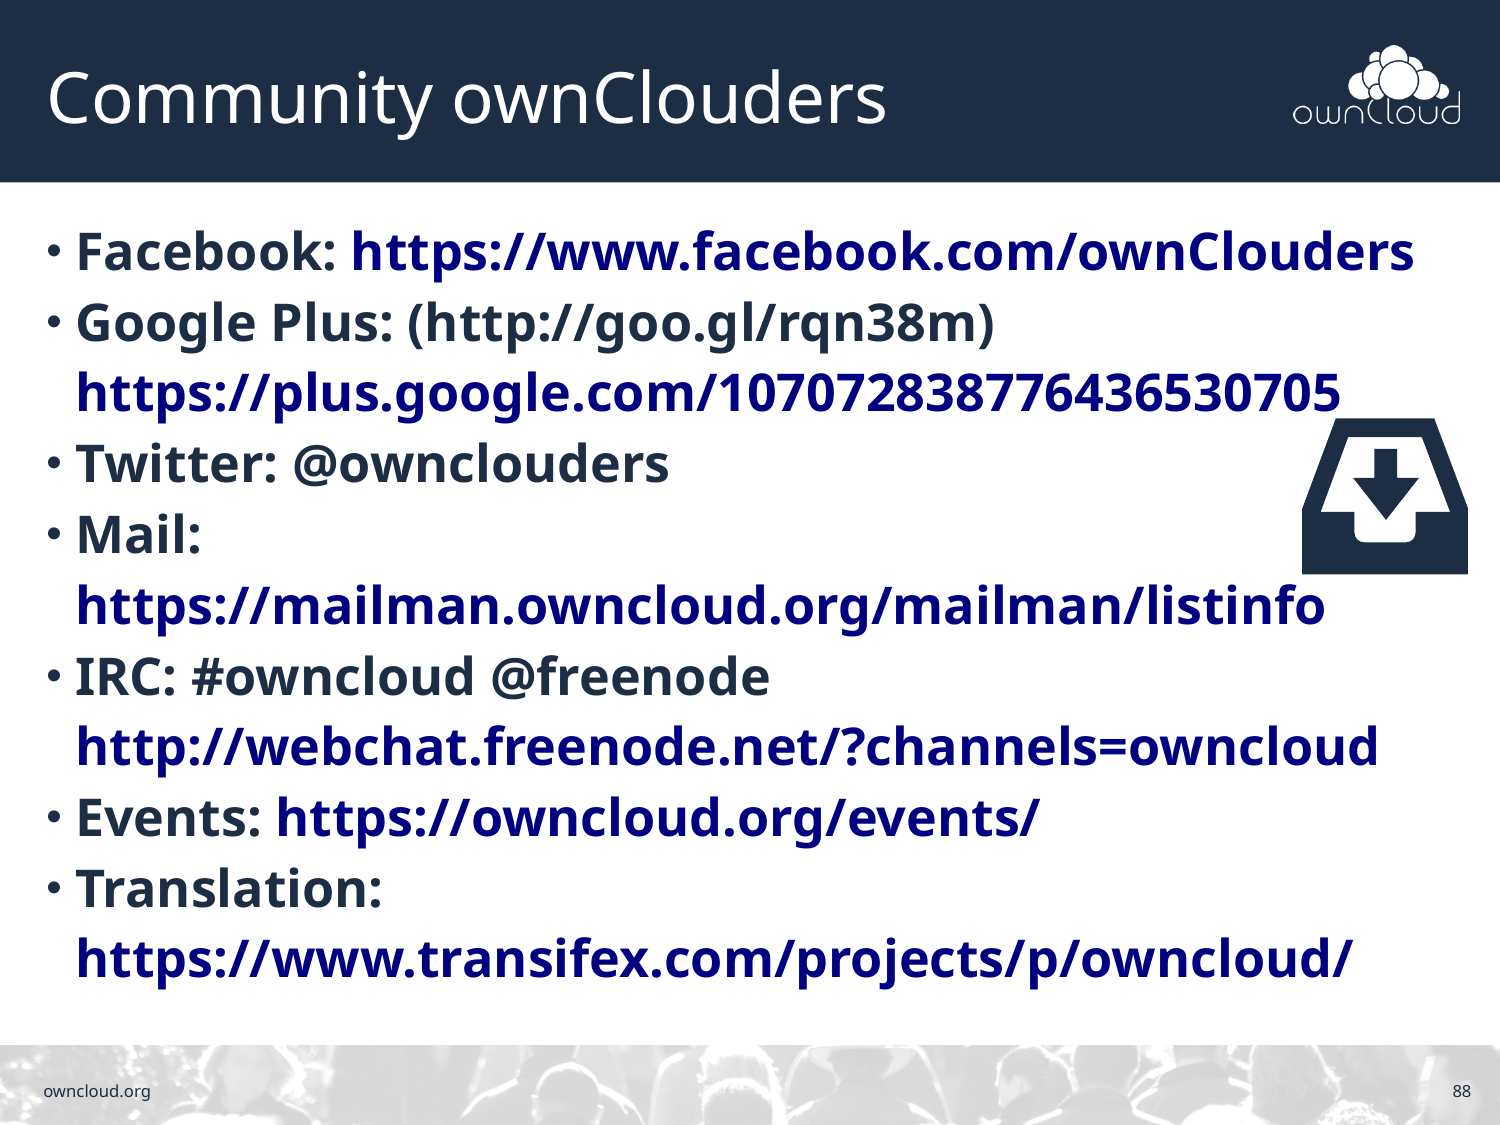

# Community ownClouders
Facebook: https://www.facebook.com/ownClouders
Google Plus: (http://goo.gl/rqn38m) https://plus.google.com/107072838776436530705
Twitter: @ownclouders
Mail: https://mailman.owncloud.org/mailman/listinfo
IRC: #owncloud @freenode http://webchat.freenode.net/?channels=owncloud
Events: https://owncloud.org/events/
Translation: https://www.transifex.com/projects/p/owncloud/